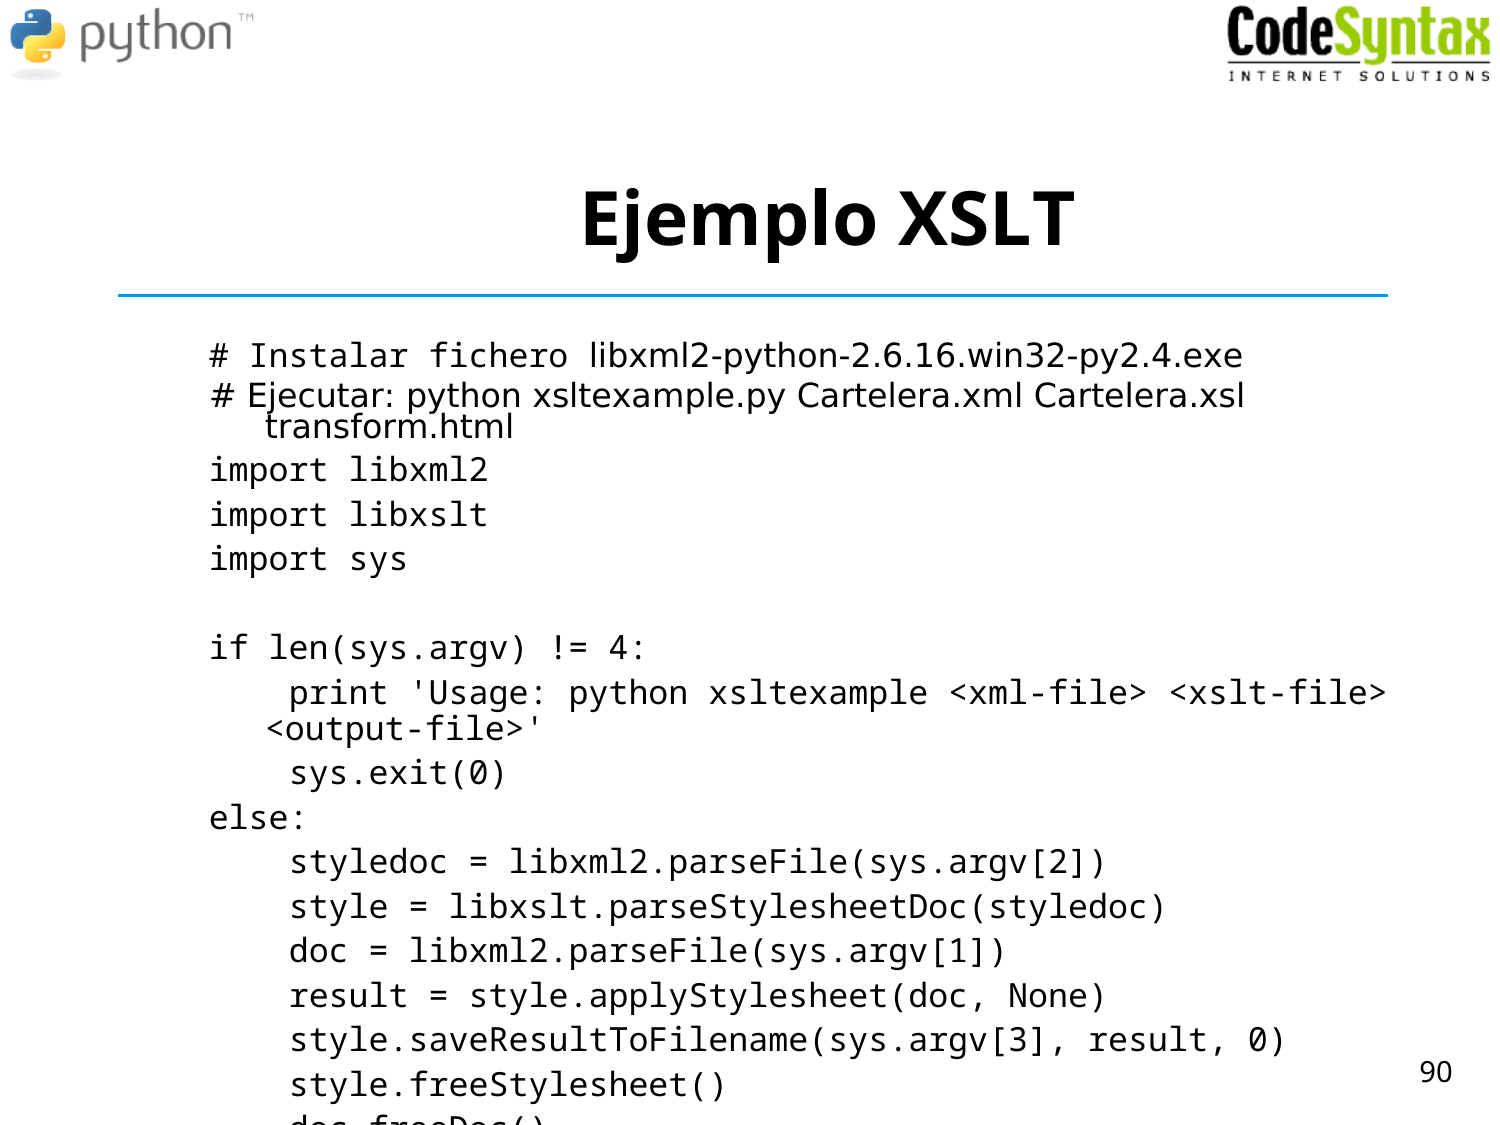

# Ejemplo XSLT
# Instalar fichero libxml2-python-2.6.16.win32-py2.4.exe
# Ejecutar: python xsltexample.py Cartelera.xml Cartelera.xsl transform.html
import libxml2
import libxslt
import sys
if len(sys.argv) != 4:
 print 'Usage: python xsltexample <xml-file> <xslt-file> <output-file>'
 sys.exit(0)
else:
 styledoc = libxml2.parseFile(sys.argv[2])
 style = libxslt.parseStylesheetDoc(styledoc)
 doc = libxml2.parseFile(sys.argv[1])
 result = style.applyStylesheet(doc, None)
 style.saveResultToFilename(sys.argv[3], result, 0)
 style.freeStylesheet()
 doc.freeDoc()
 result.freeDoc()
90